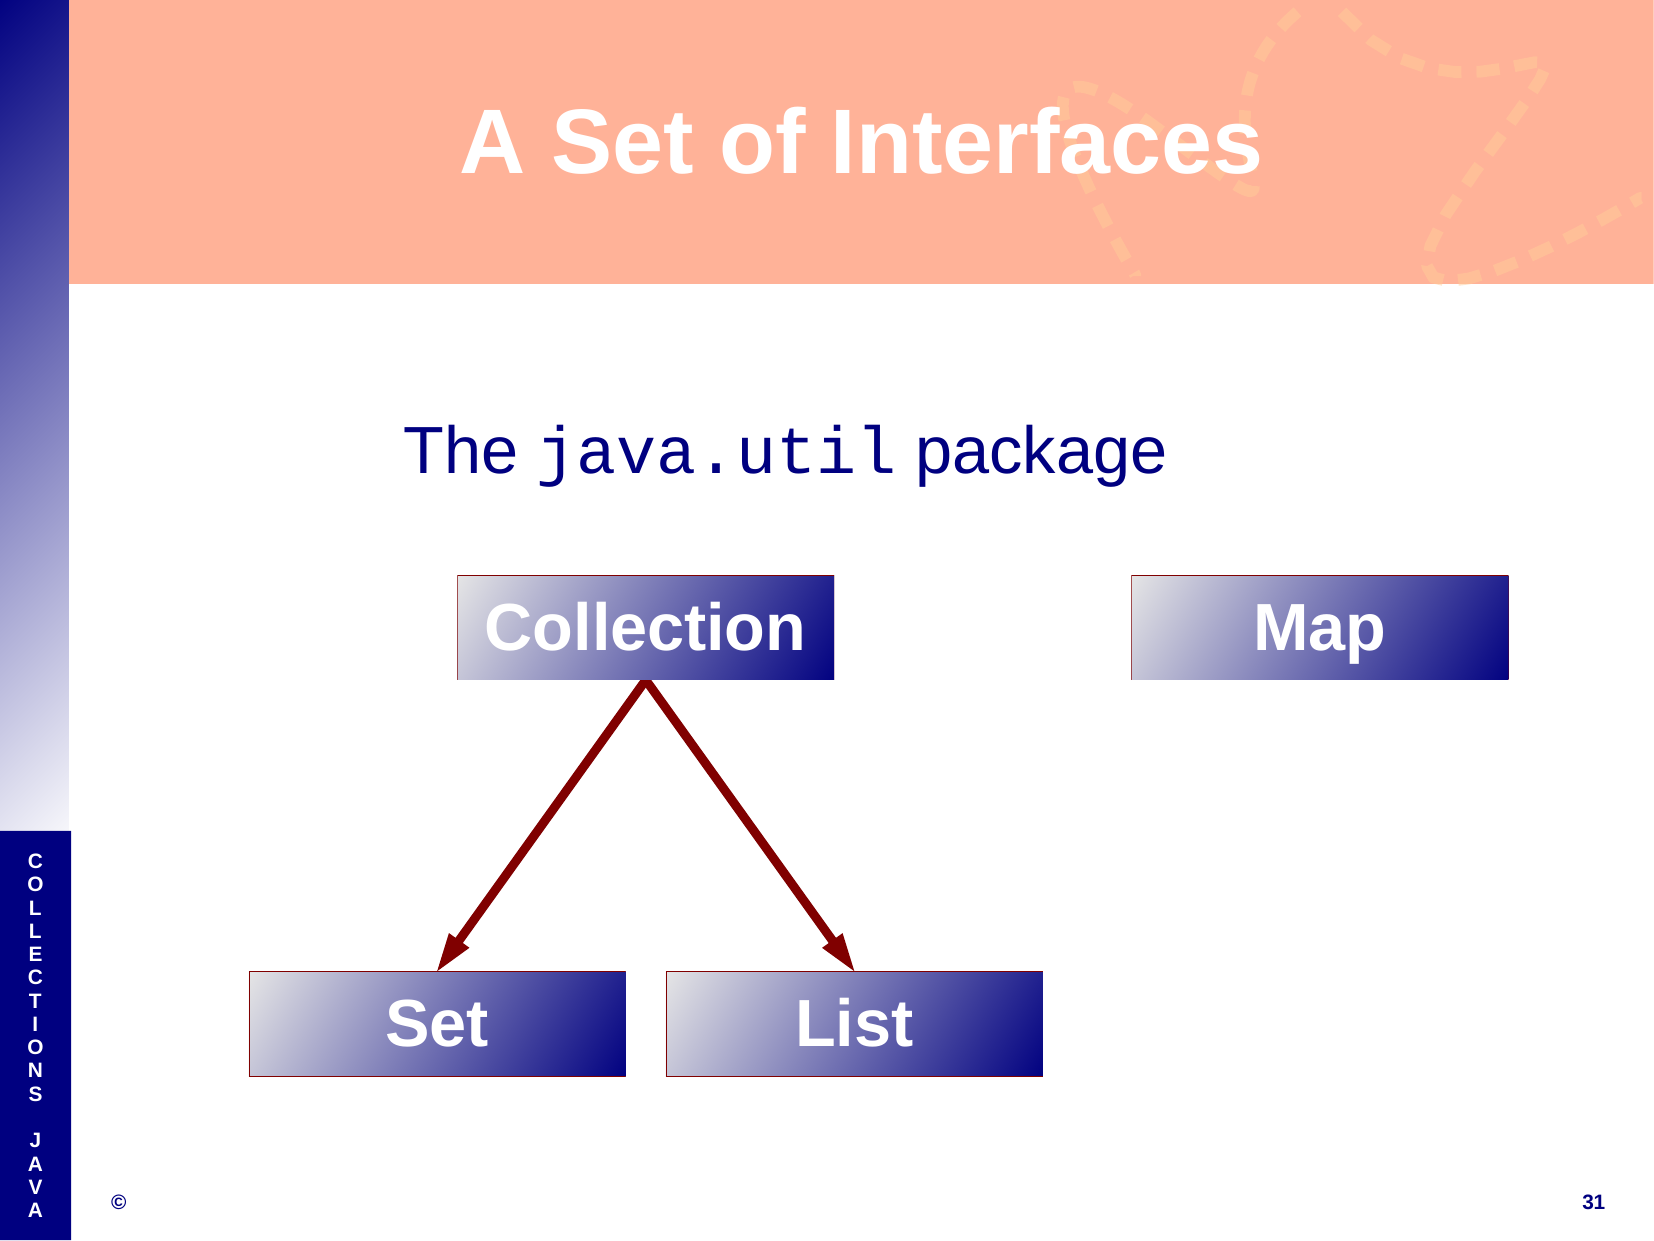

A Set of Interfaces
# The java.util package
Collection
Map
Set
List
C
O
L
L
E
C
T
I
O
N
S
J
A
V
A